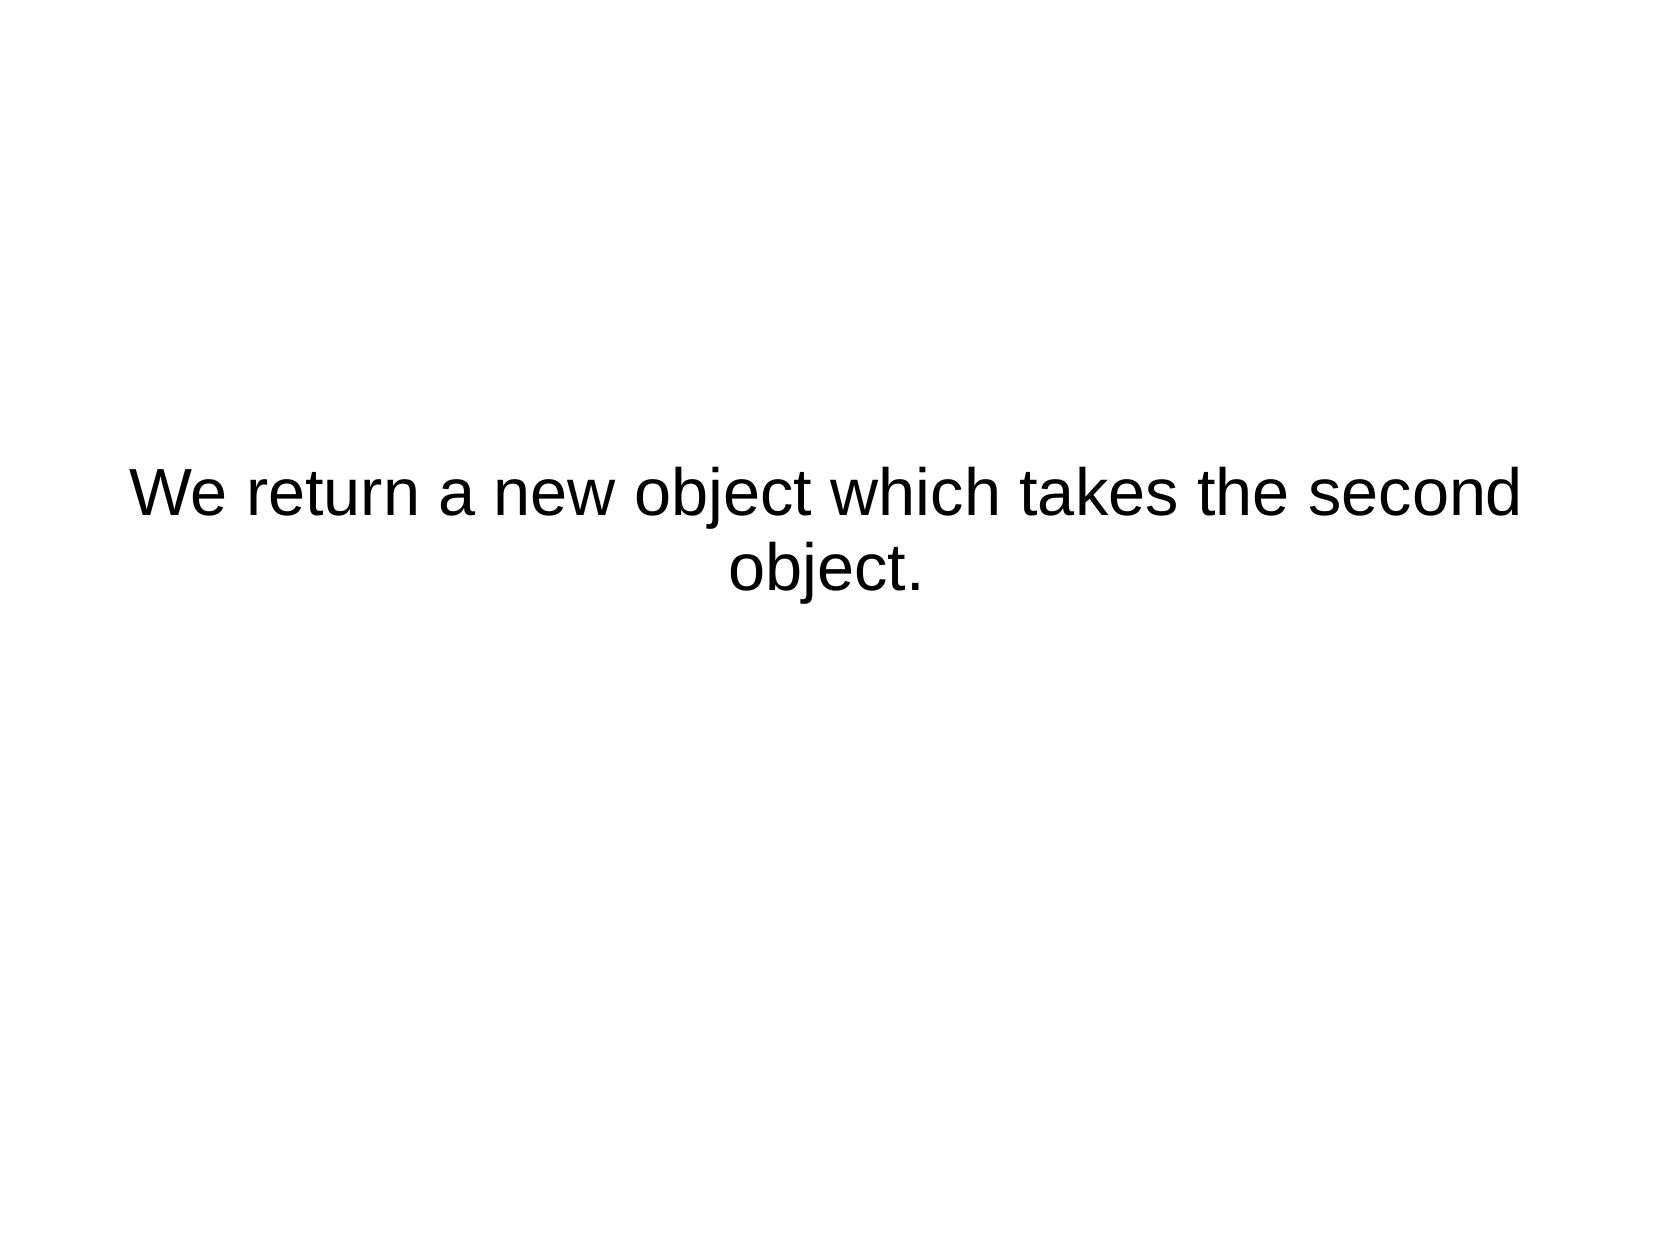

# We return a new object which takes the second object.